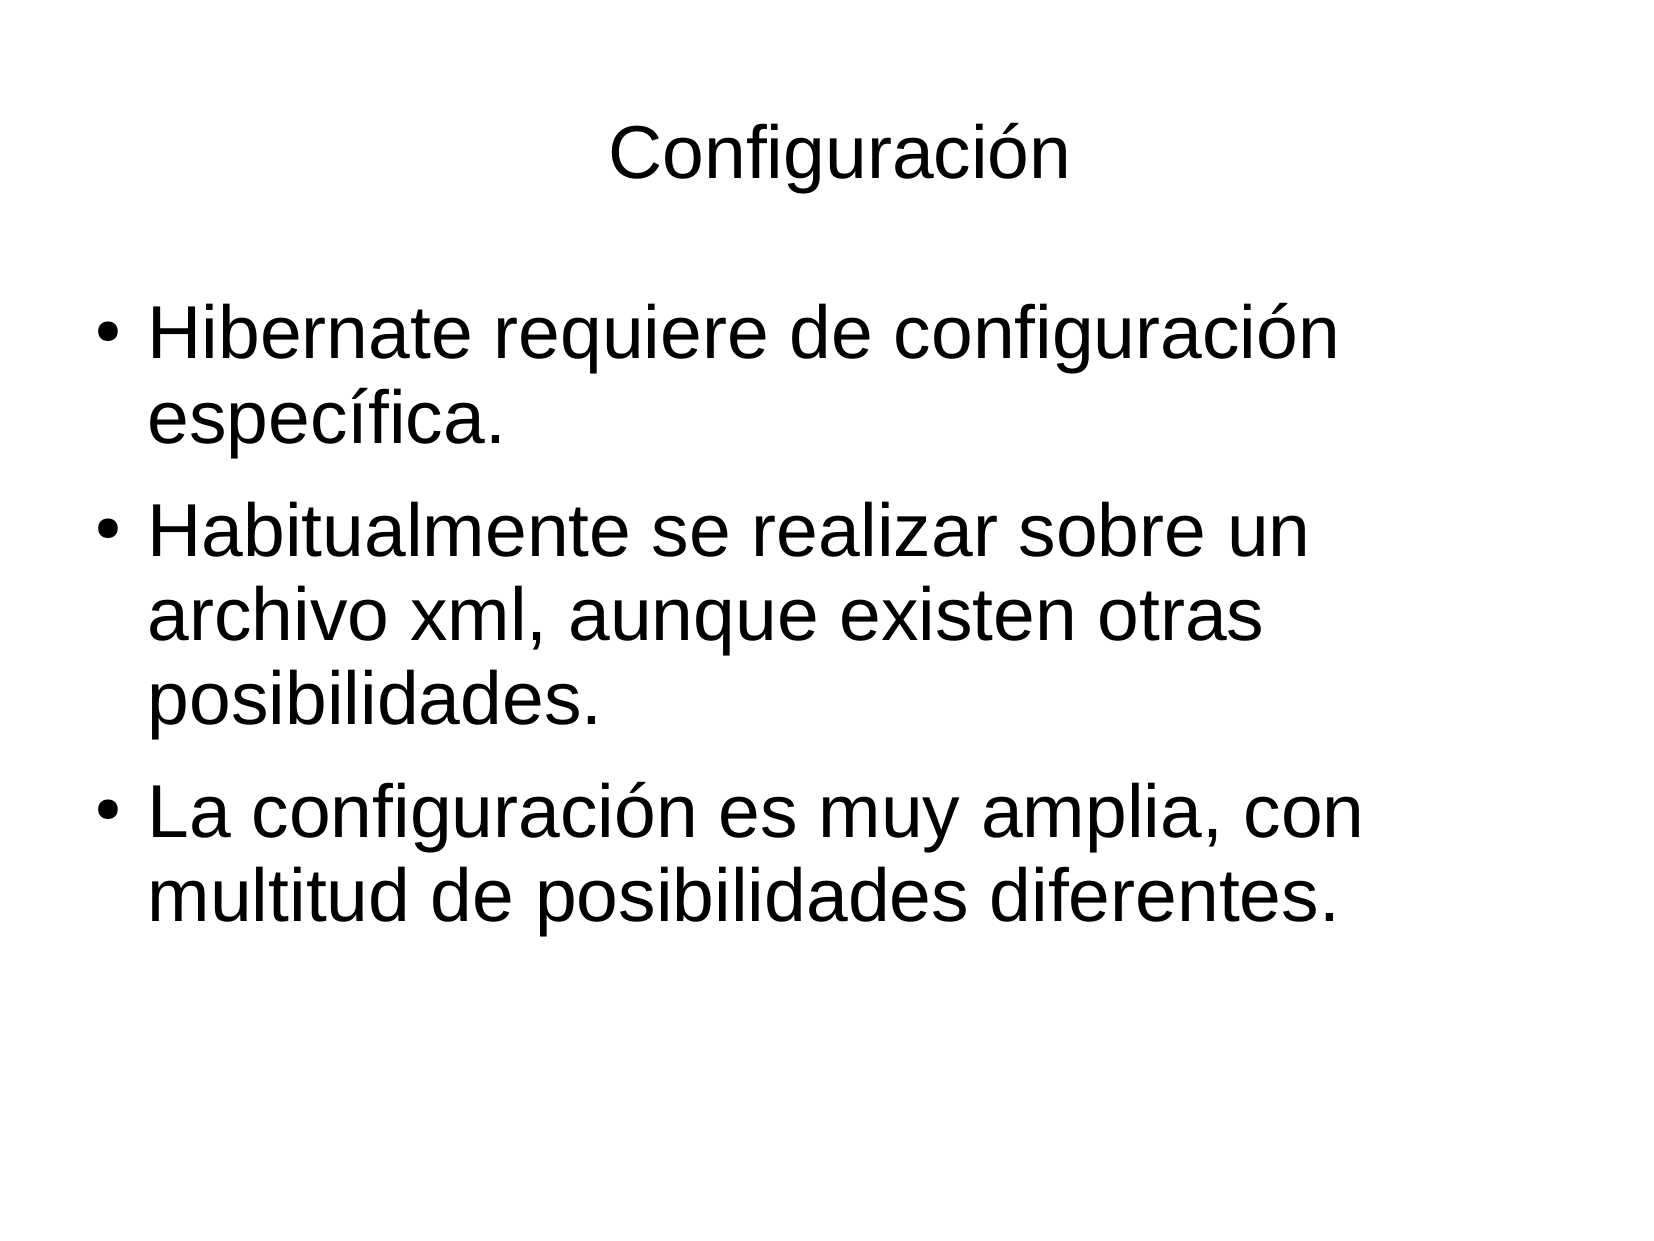

# Configuración
Hibernate requiere de configuración específica.
Habitualmente se realizar sobre un archivo xml, aunque existen otras posibilidades.
La configuración es muy amplia, con multitud de posibilidades diferentes.